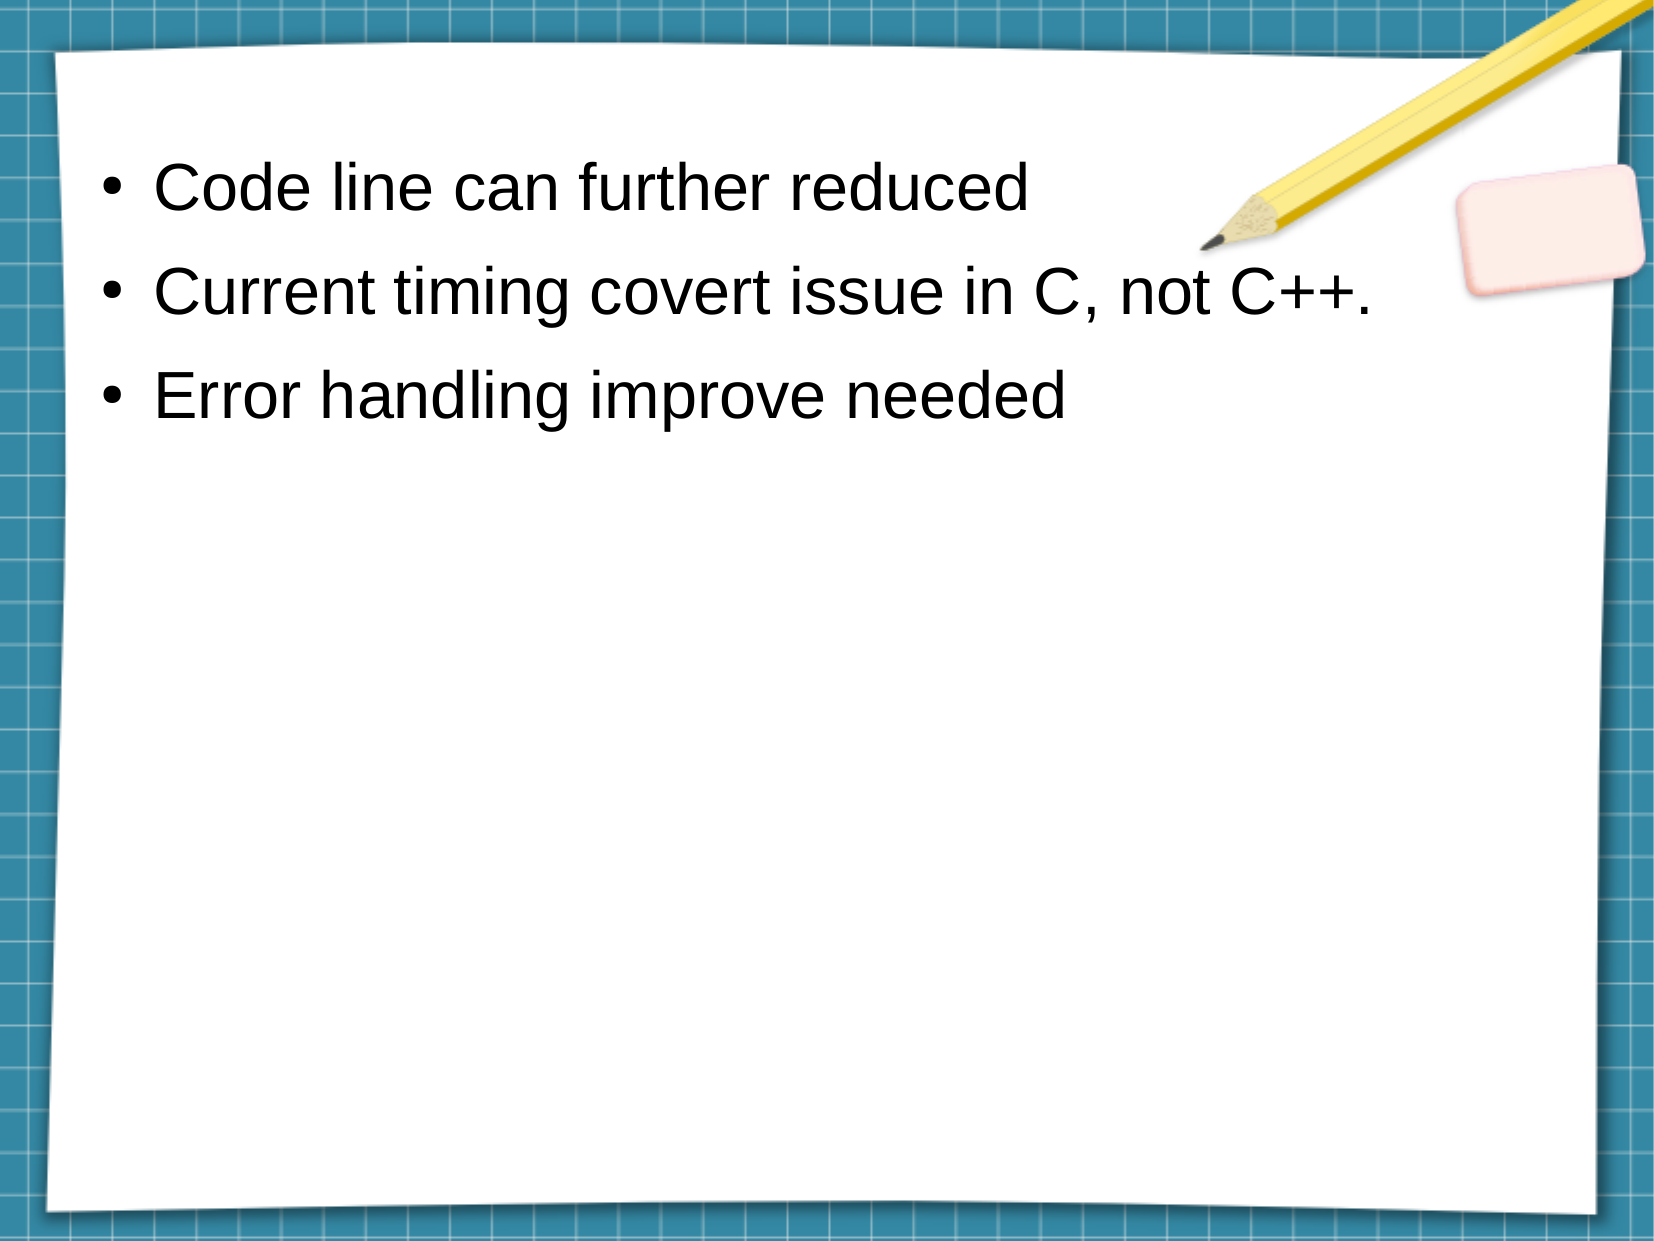

# Code line can further reduced
Current timing covert issue in C, not C++.
Error handling improve needed